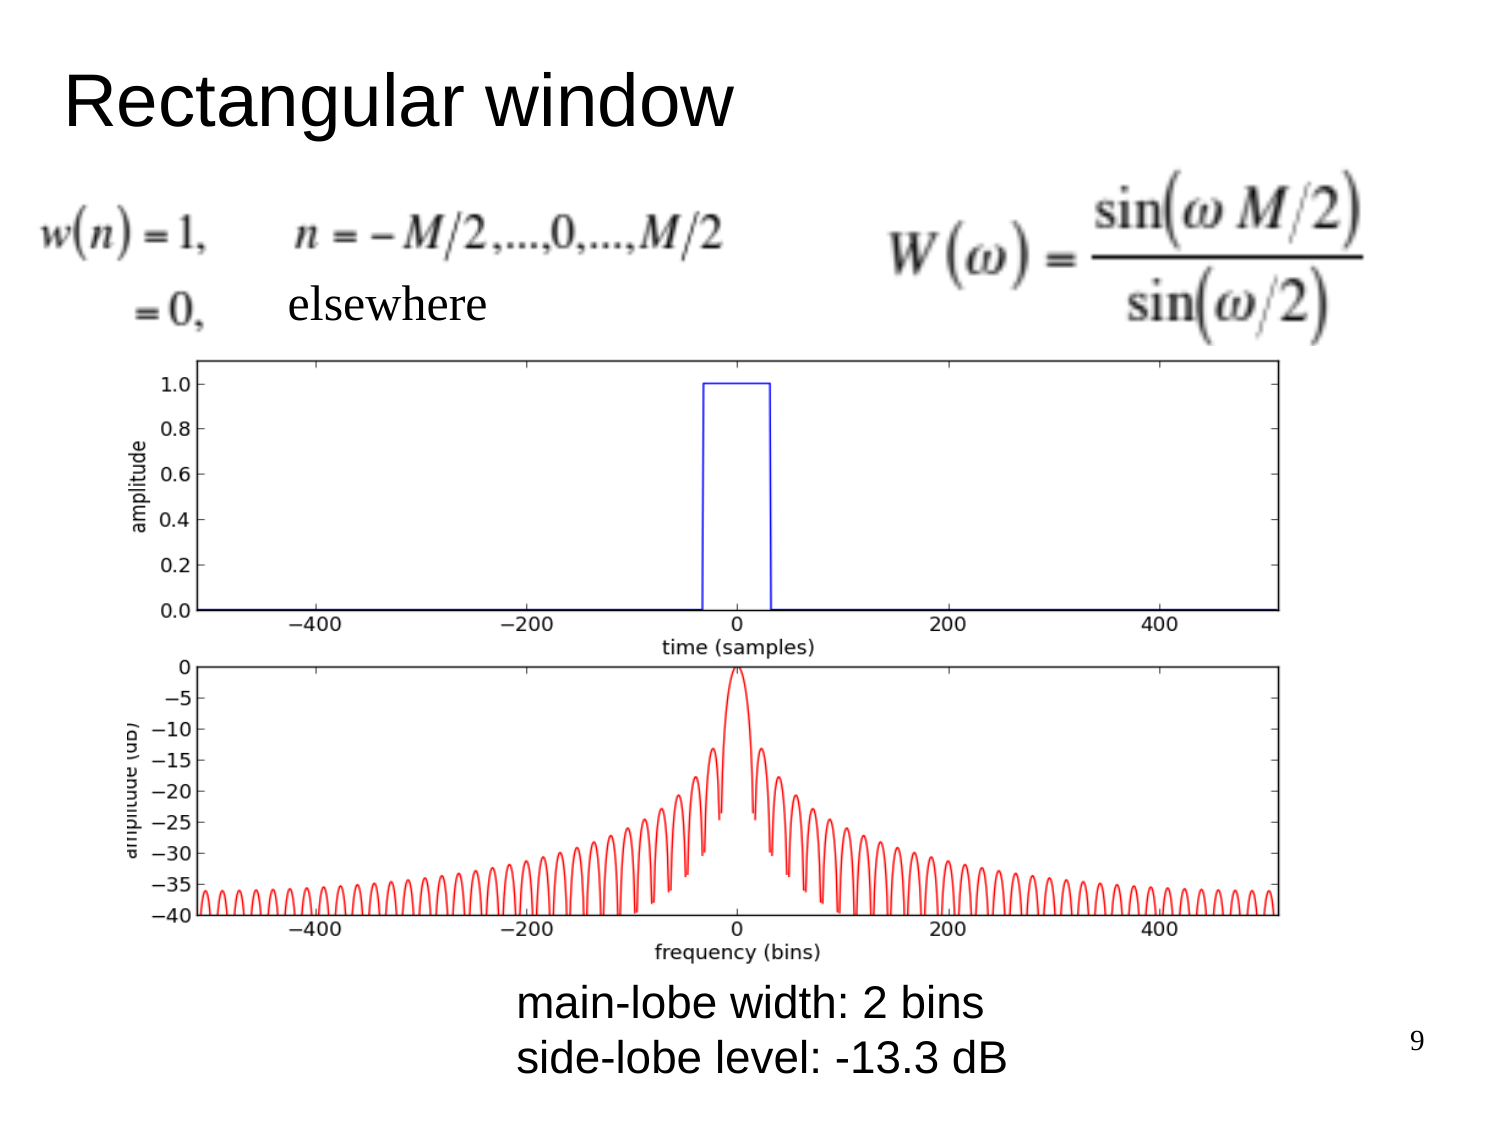

# Rectangular window
elsewhere
main-lobe width: 2 bins
side-lobe level: -13.3 dB
9